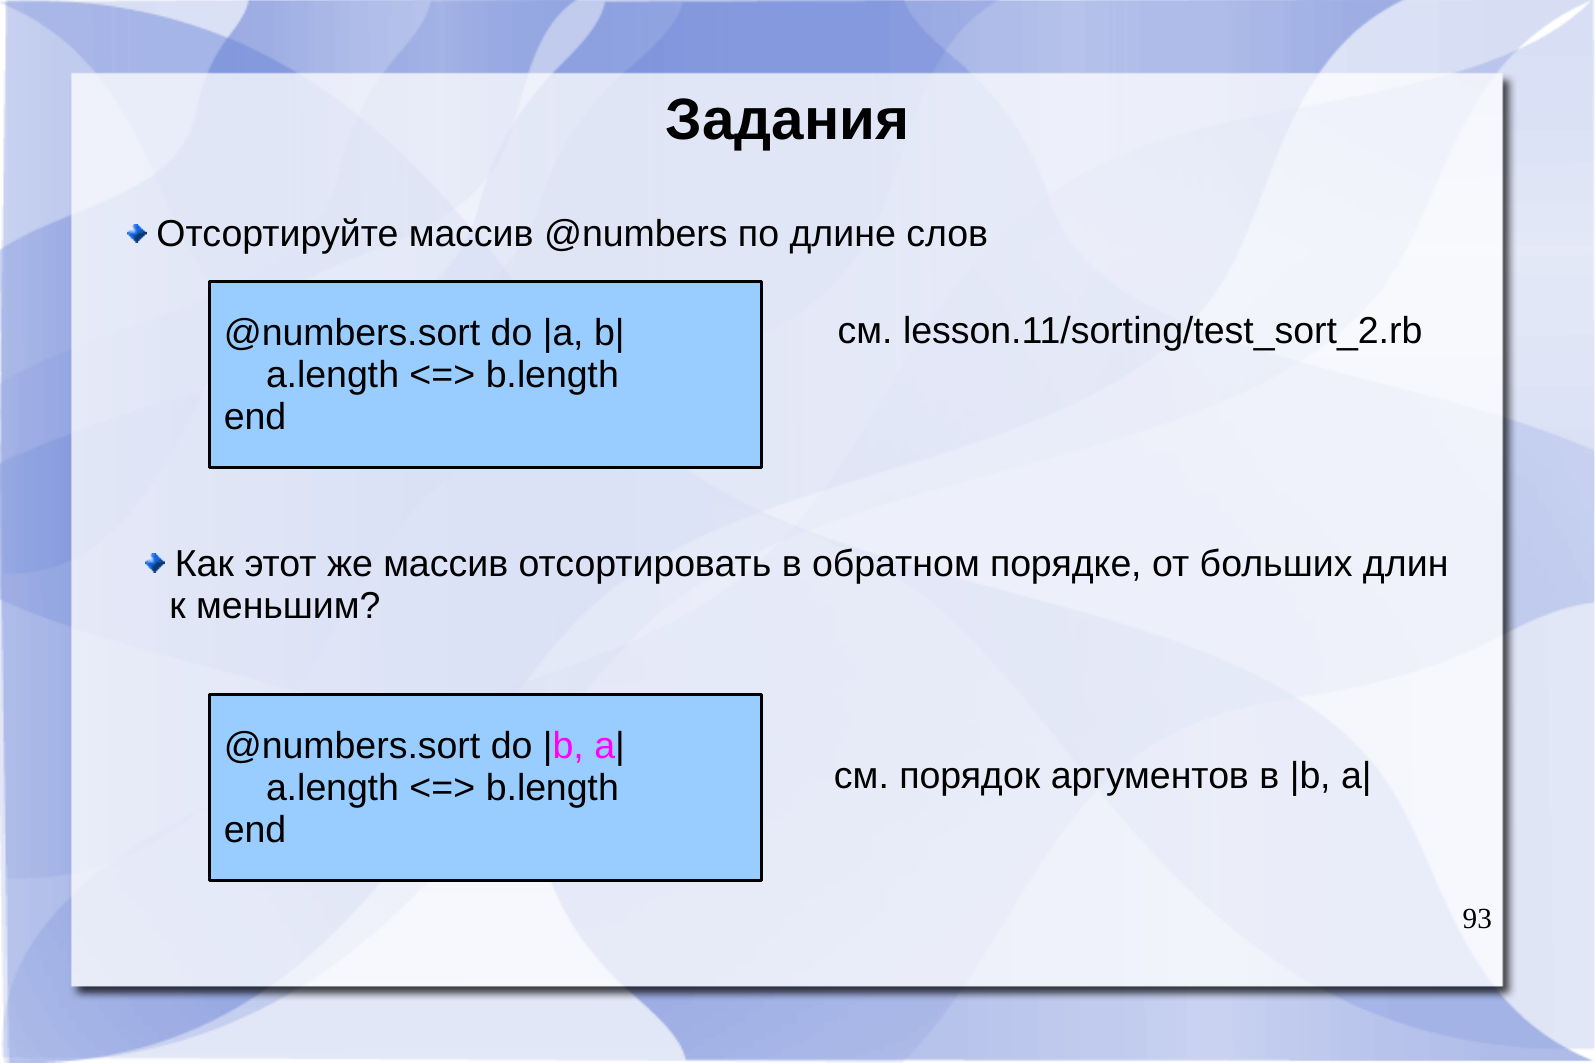

# Задания
 Отсортируйте массив @numbers по длине слов
@numbers.sort do |a, b|
 a.length <=> b.length
end
см. lesson.11/sorting/test_sort_2.rb
 Как этот же массив отсортировать в обратном порядке, от больших длин
 к меньшим?
@numbers.sort do |b, a|
 a.length <=> b.length
end
см. порядок аргументов в |b, a|
93